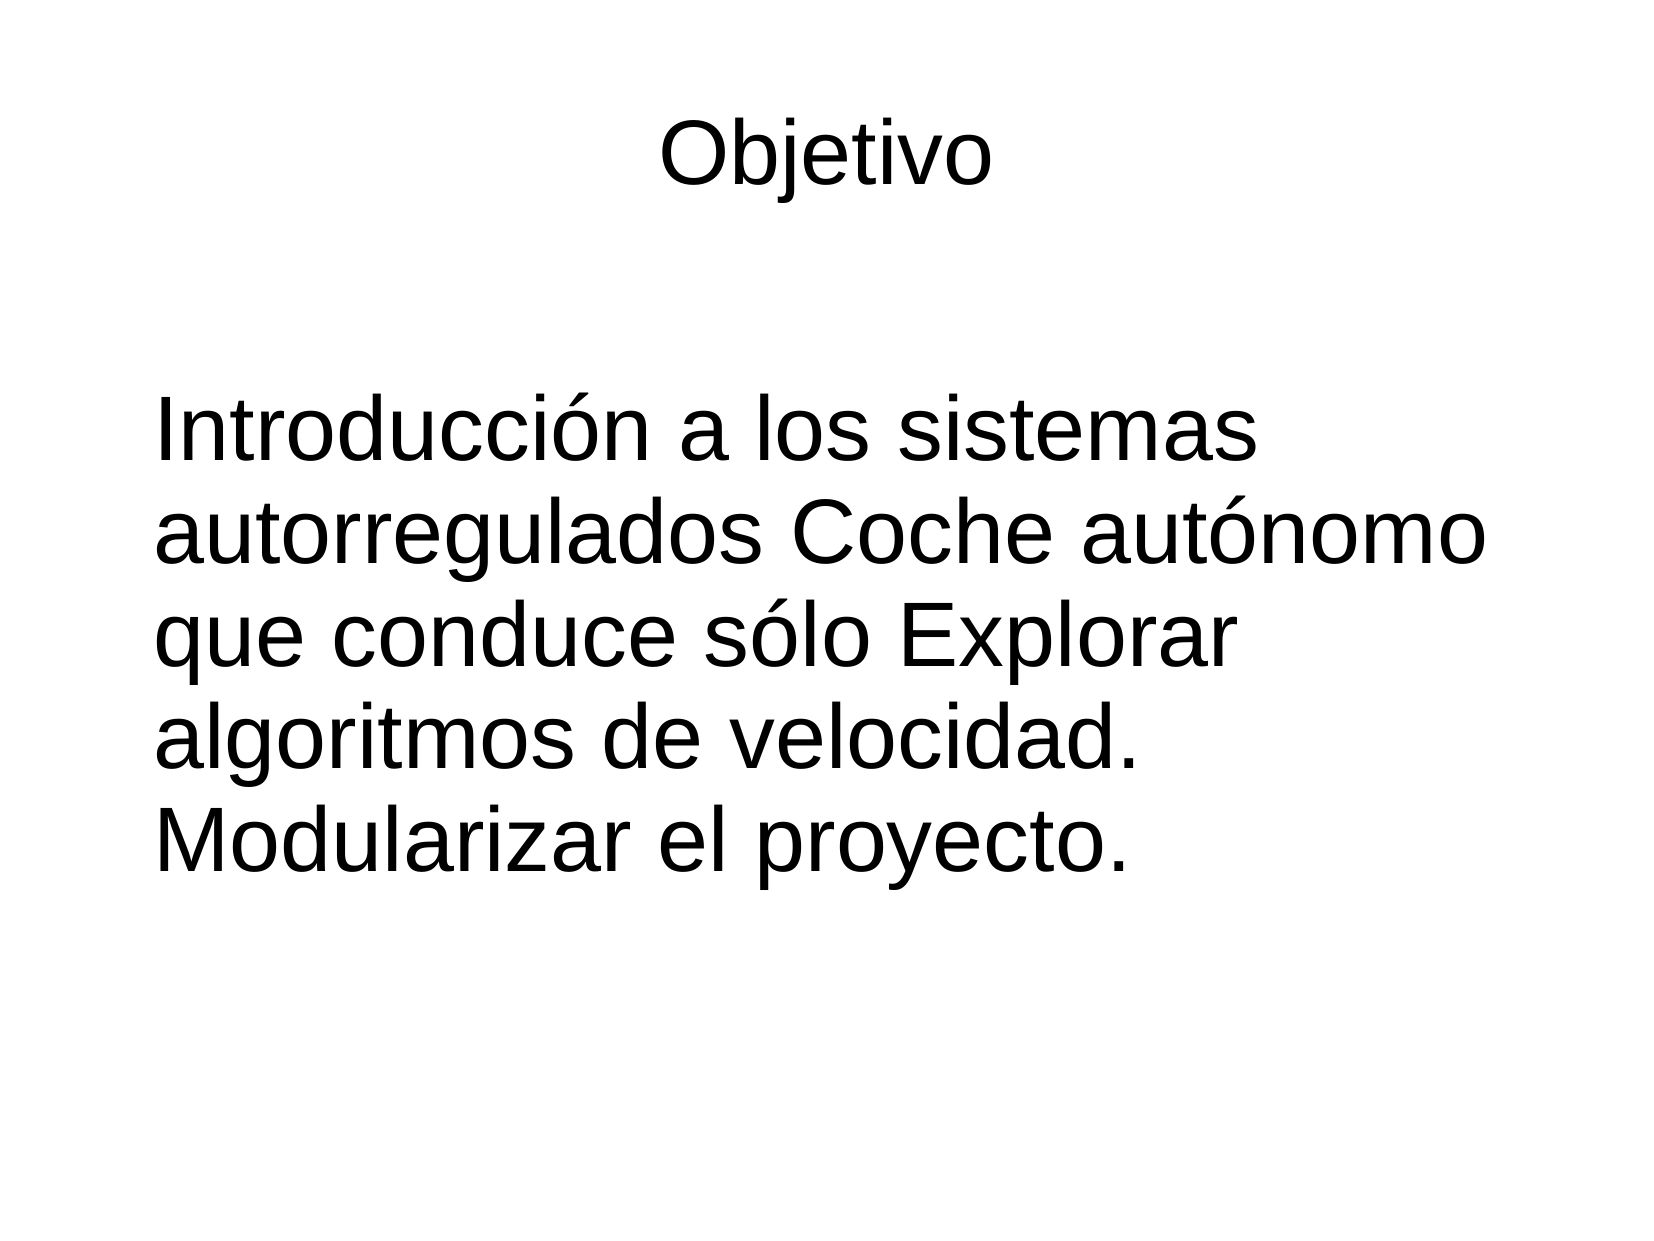

# Objetivo
Introducción a los sistemas autorregulados Coche autónomo que conduce sólo Explorar algoritmos de velocidad. Modularizar el proyecto.